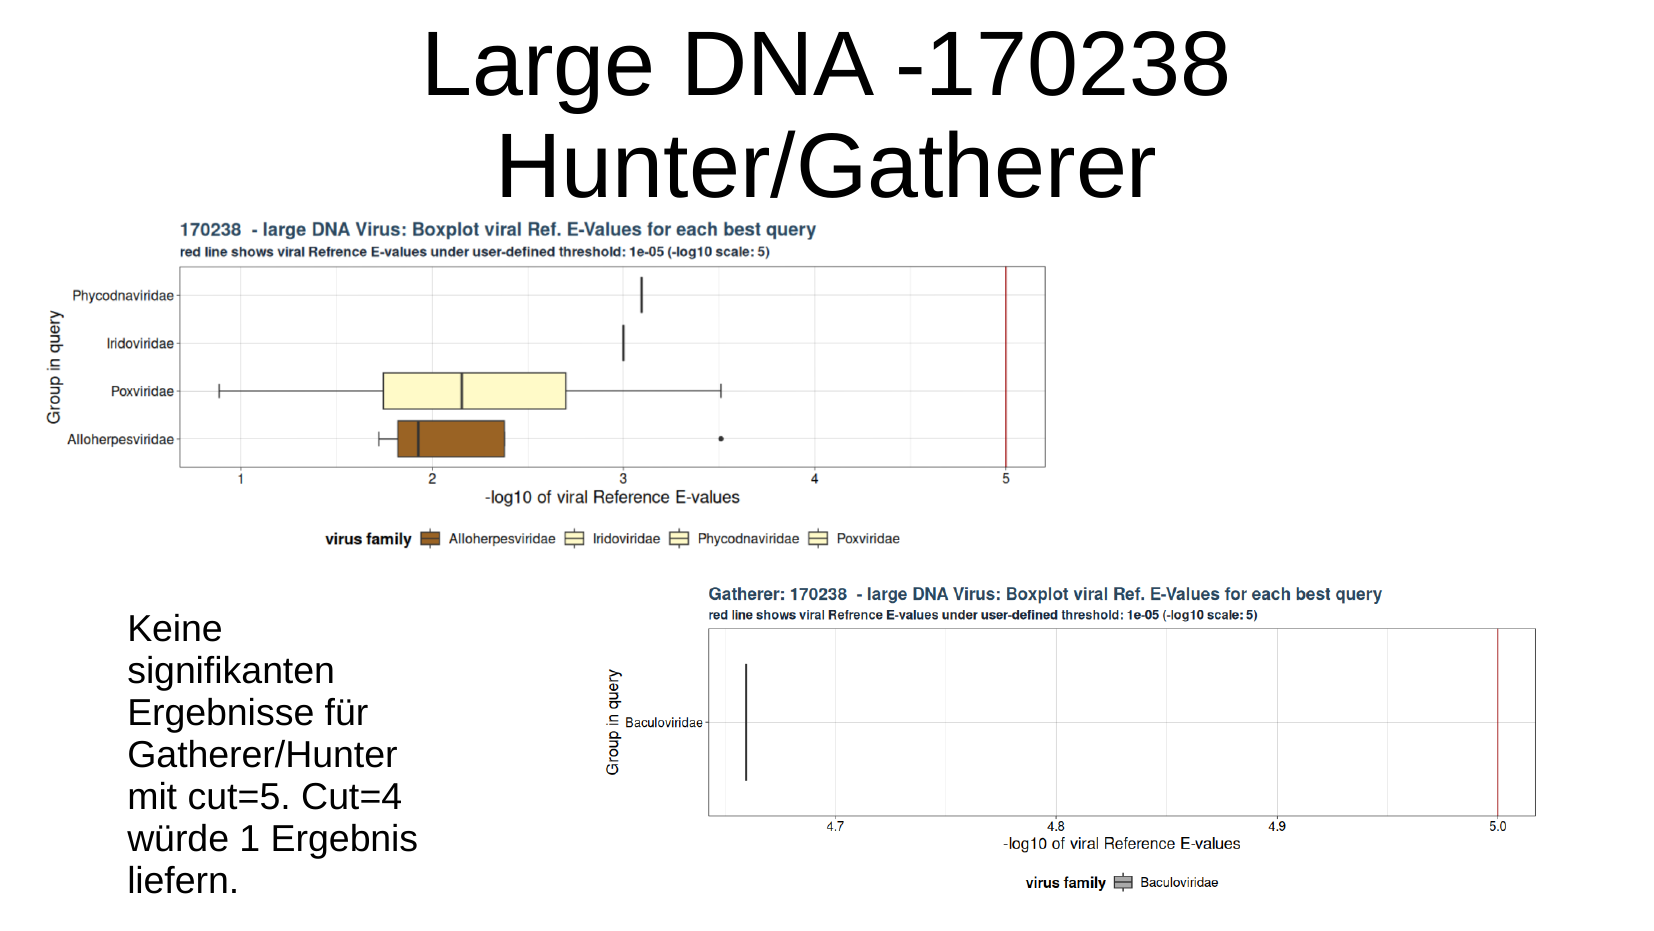

# Large DNA -170238 Hunter/Gatherer
Keine signifikanten Ergebnisse für Gatherer/Hunter mit cut=5. Cut=4 würde 1 Ergebnis liefern.